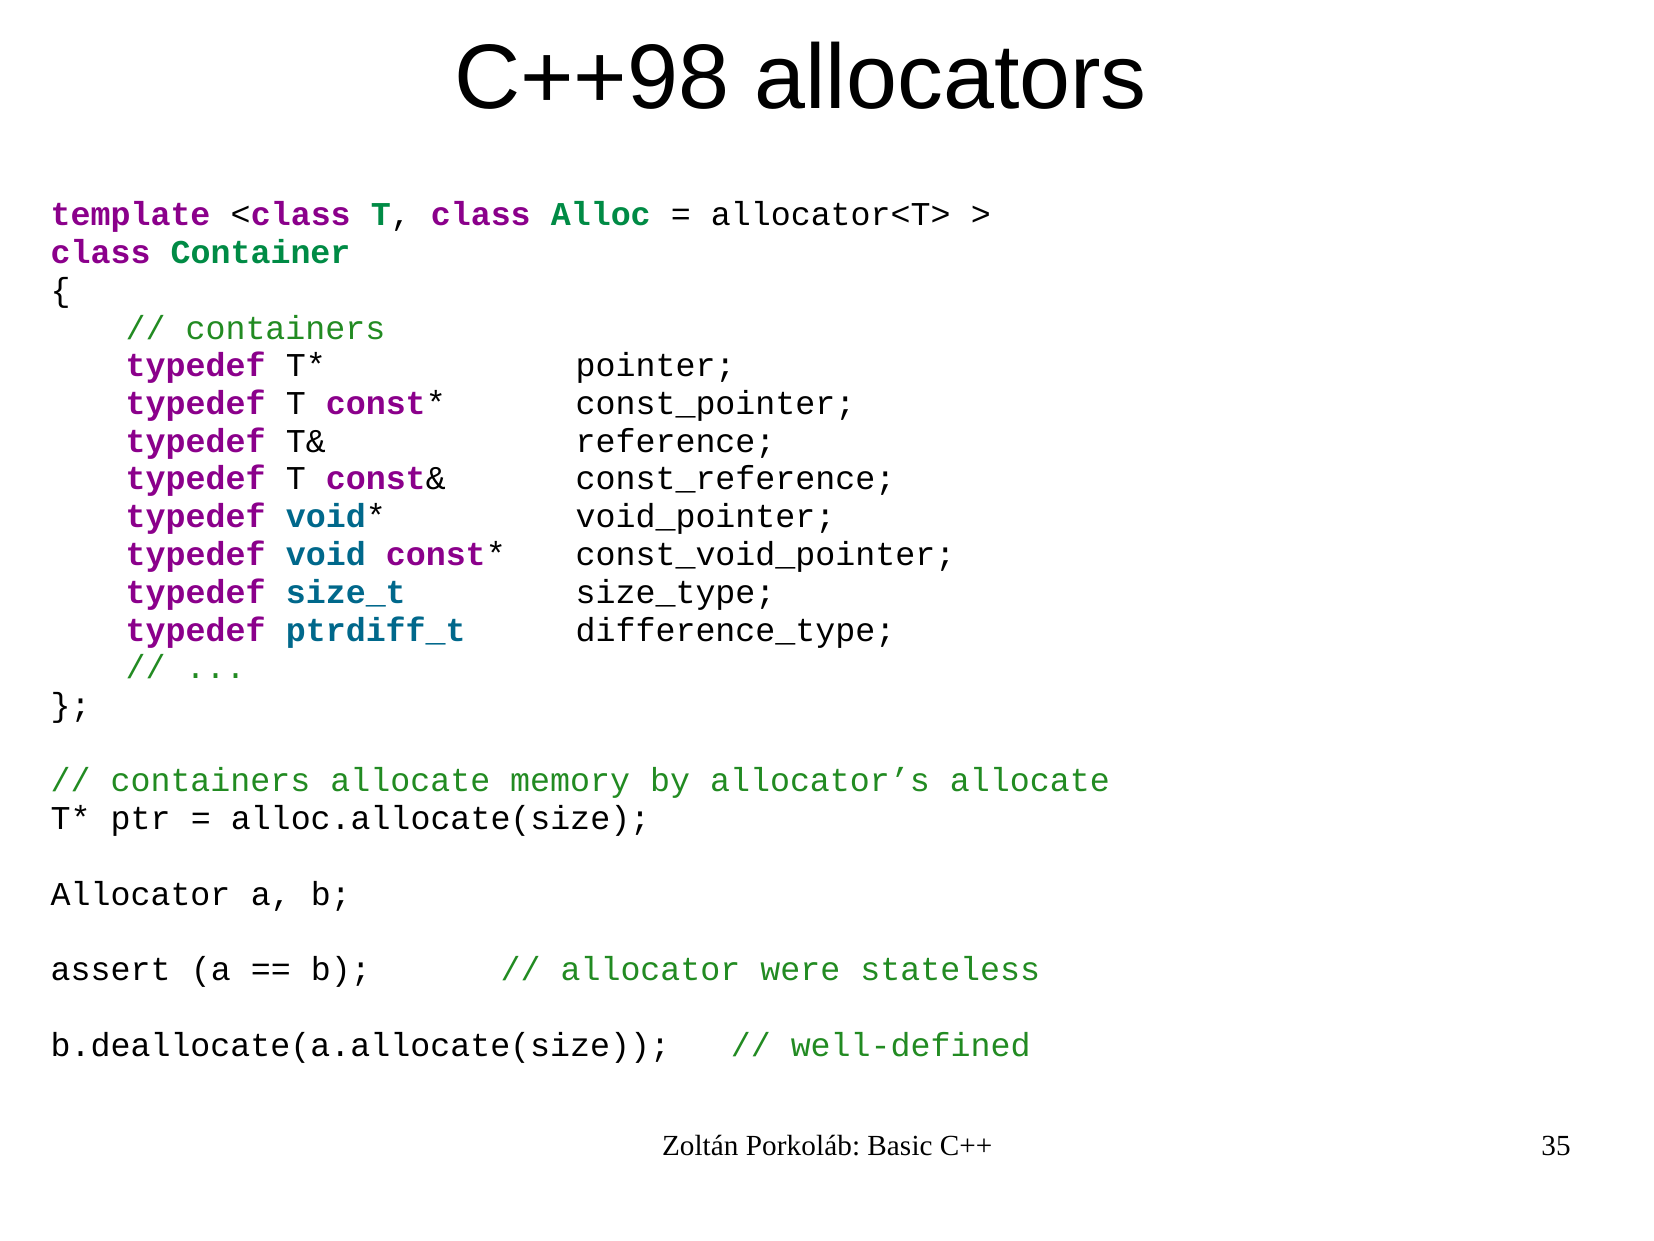

# C++98 allocators
template <class T, class Alloc = allocator<T> >
class Container
{
	// containers
	typedef T* 			pointer;
	typedef T const*		const_pointer;
	typedef T& 			reference;
	typedef T const&		const_reference;
	typedef void*			void_pointer;
	typedef void const*	const_void_pointer;
	typedef size_t			size_type;
	typedef ptrdiff_t		difference_type;
	// ...
};
// containers allocate memory by allocator’s allocate
T* ptr = alloc.allocate(size);
Allocator a, b;
assert (a == b);		// allocator were stateless
b.deallocate(a.allocate(size)); // well-defined
Zoltán Porkoláb: Basic C++
35